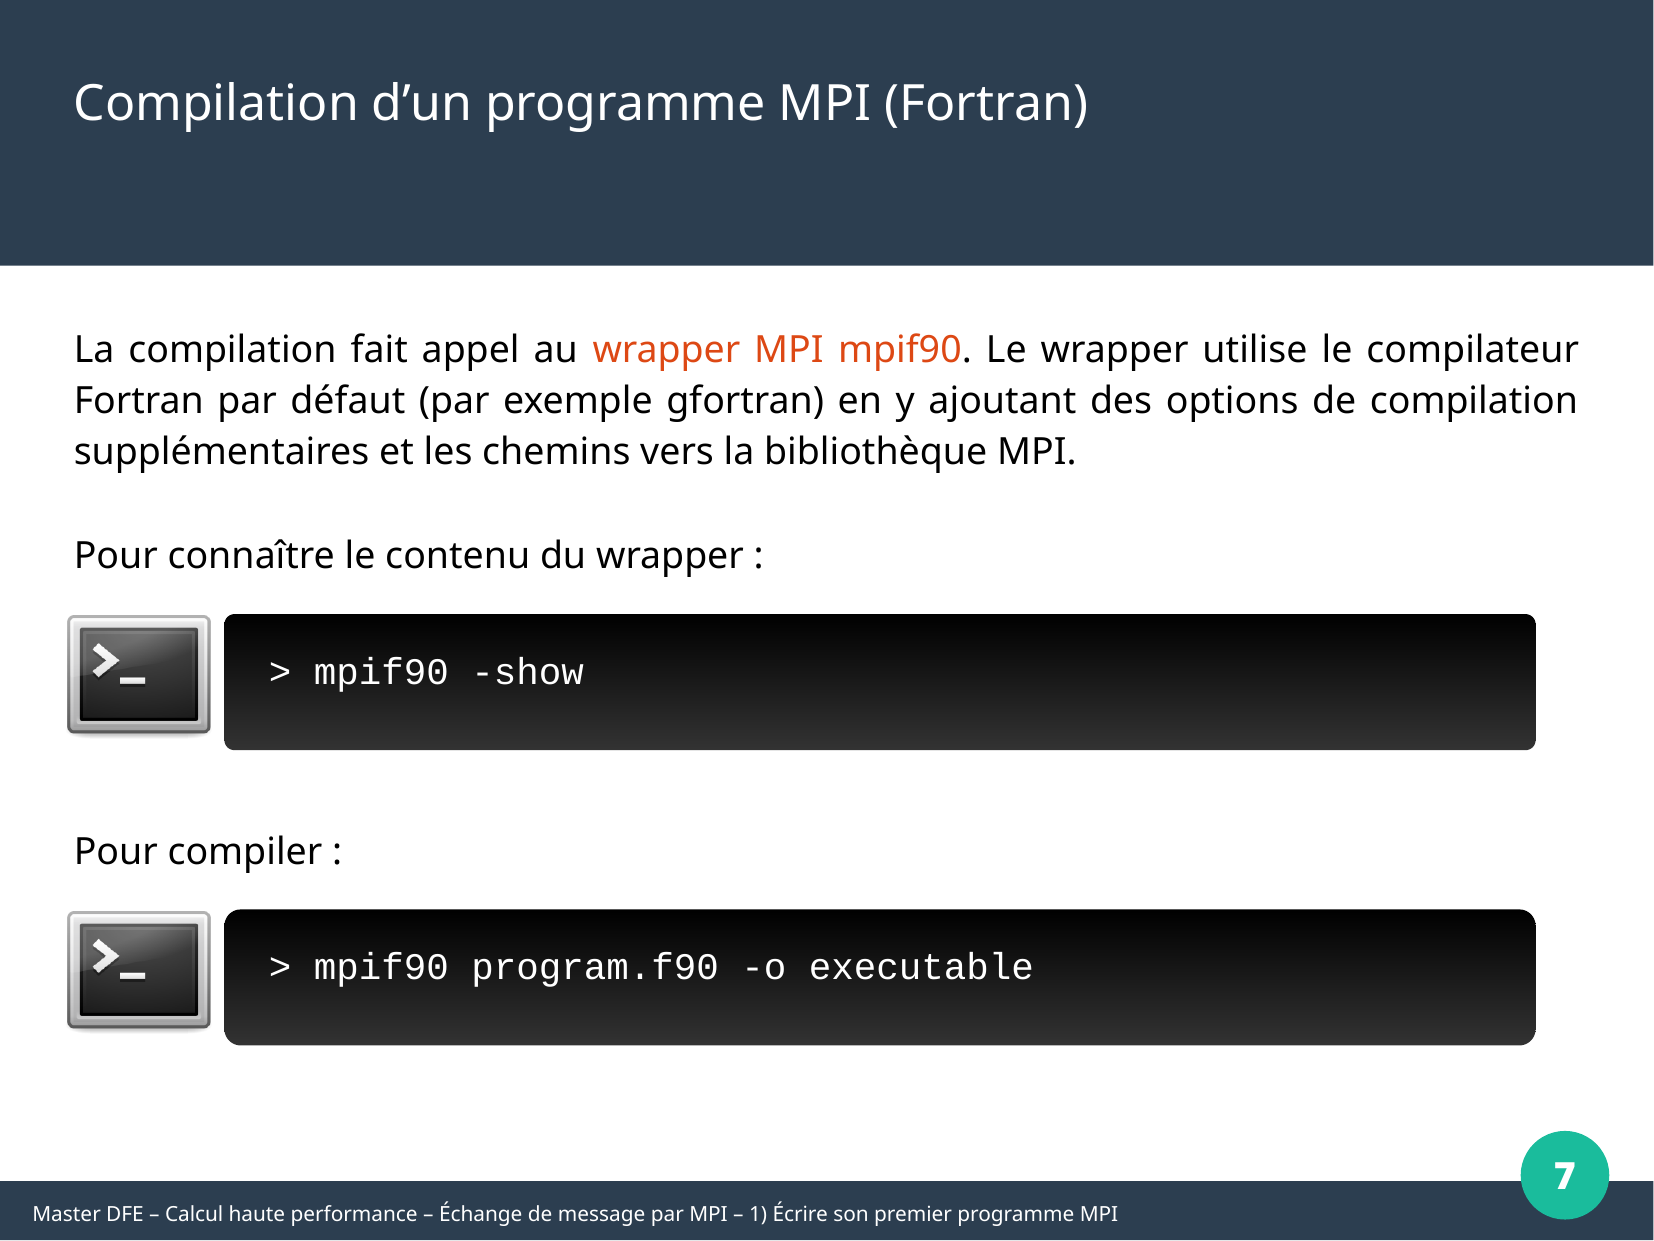

Compilation d’un programme MPI (Fortran)
La compilation fait appel au wrapper MPI mpif90. Le wrapper utilise le compilateur Fortran par défaut (par exemple gfortran) en y ajoutant des options de compilation supplémentaires et les chemins vers la bibliothèque MPI.
Pour connaître le contenu du wrapper :
> mpif90 -show
Pour compiler :
> mpif90 program.f90 -o executable
7
Master DFE – Calcul haute performance – Échange de message par MPI – 1) Écrire son premier programme MPI